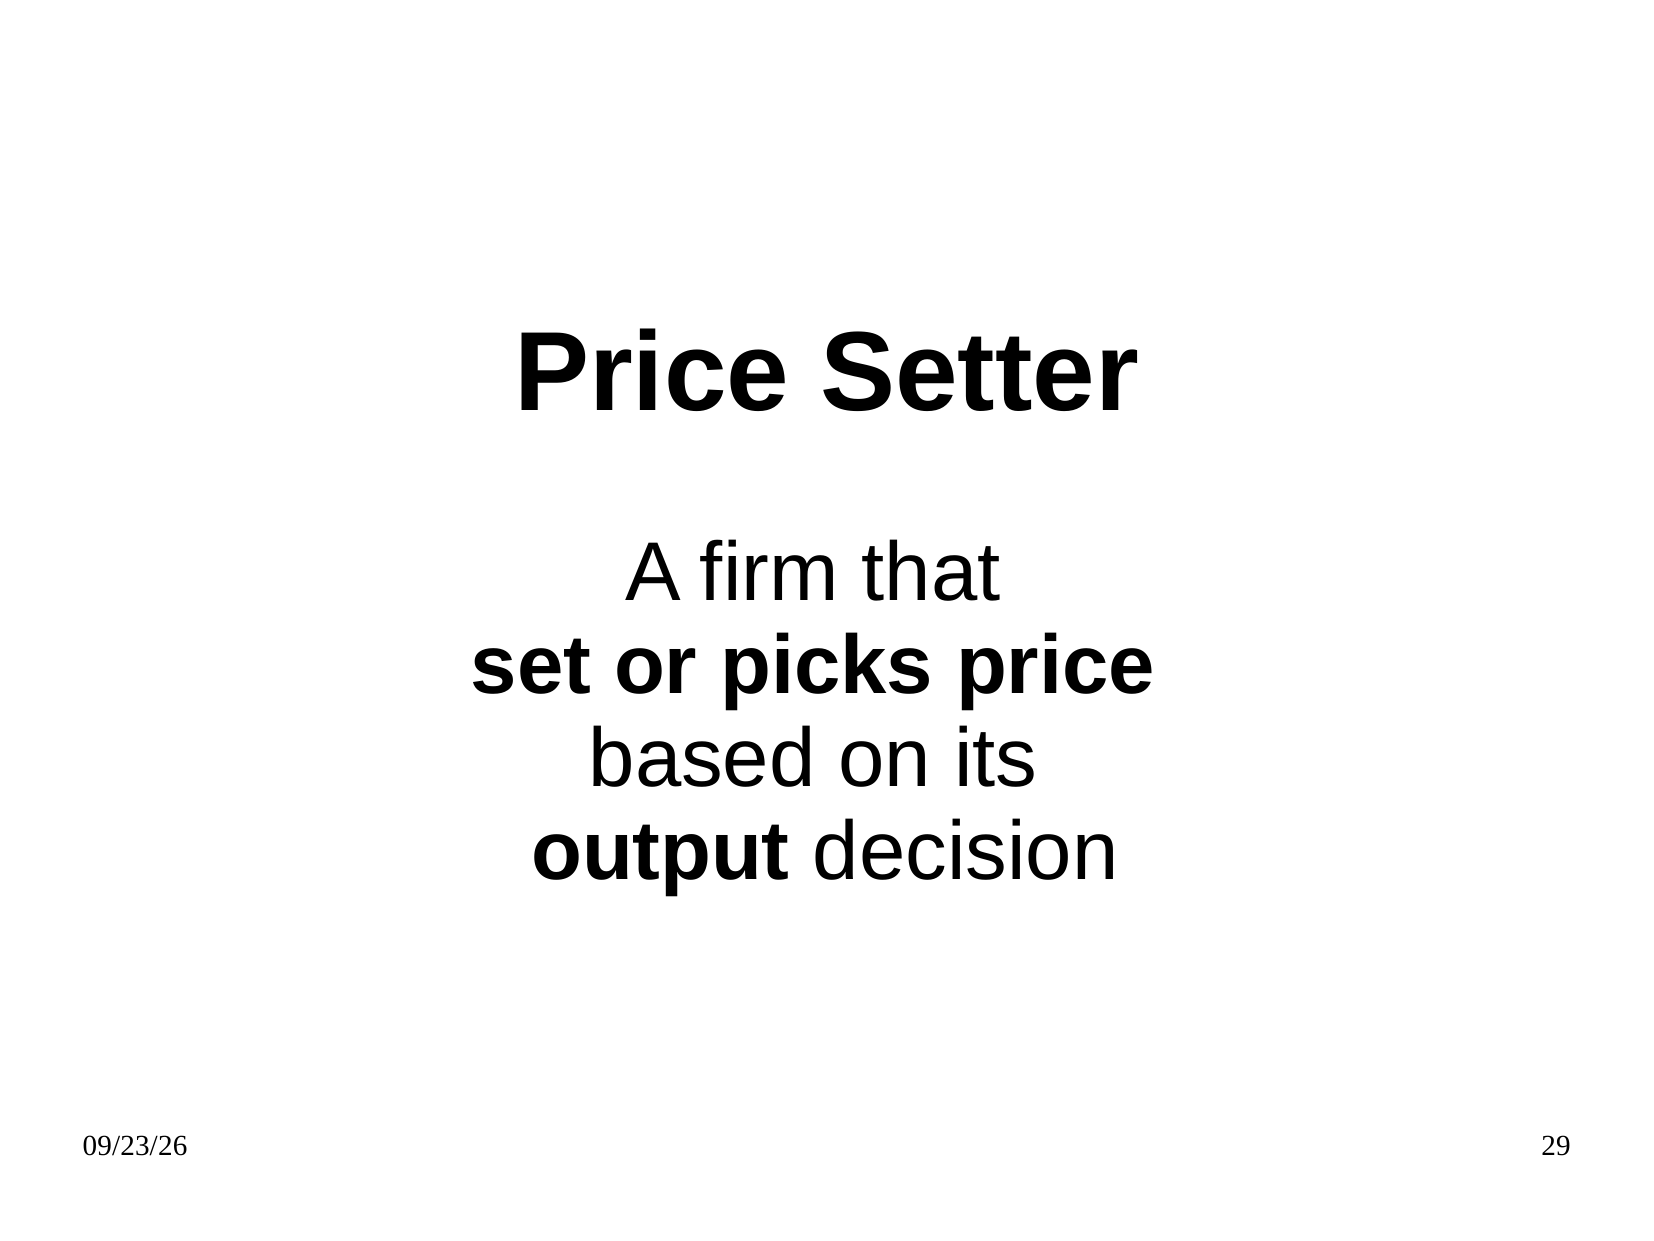

# Price Setter
A firm that
set or picks price
based on its
output decision
29